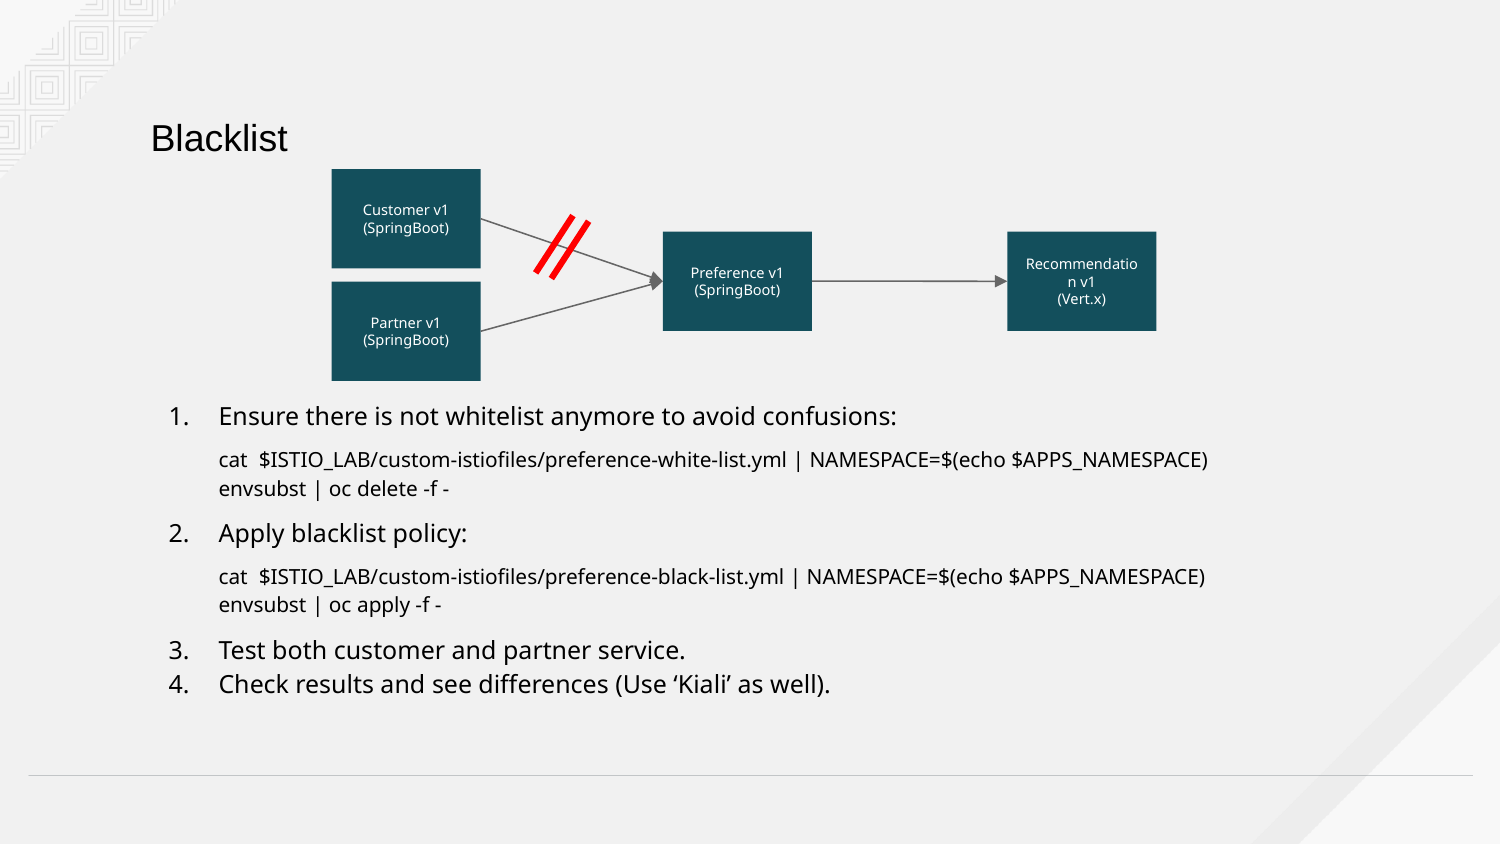

# Blacklist
Customer v1
(SpringBoot)
Preference v1
(SpringBoot)
Recommendation v1
(Vert.x)
Partner v1
(SpringBoot)
Ensure there is not whitelist anymore to avoid confusions:
cat $ISTIO_LAB/custom-istiofiles/preference-white-list.yml | NAMESPACE=$(echo $APPS_NAMESPACE) envsubst | oc delete -f -
Apply blacklist policy:
cat $ISTIO_LAB/custom-istiofiles/preference-black-list.yml | NAMESPACE=$(echo $APPS_NAMESPACE) envsubst | oc apply -f -
Test both customer and partner service.
Check results and see differences (Use ‘Kiali’ as well).